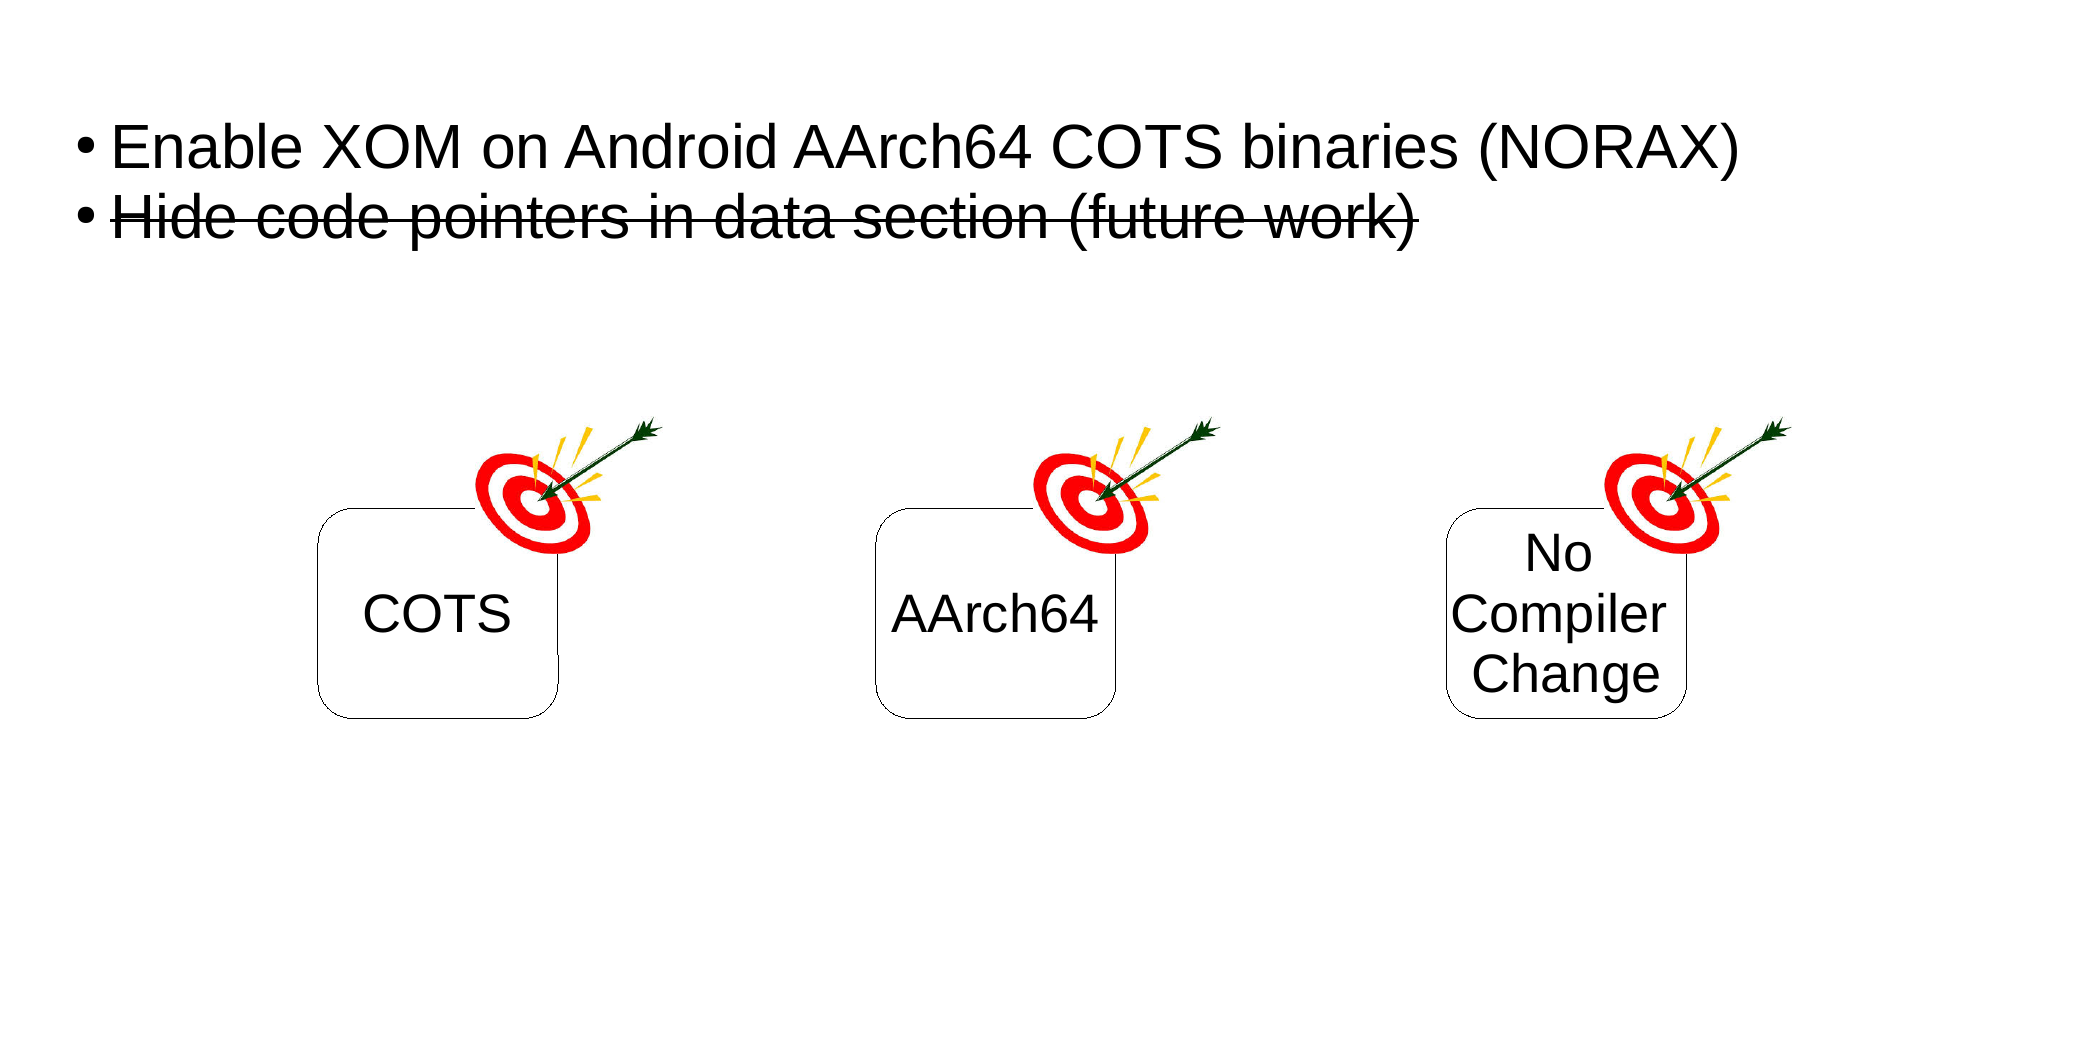

Enable XOM on Android AArch64 COTS binaries (NORAX)
Hide code pointers in data section (future work)
COTS
AArch64
No
Compiler
Change